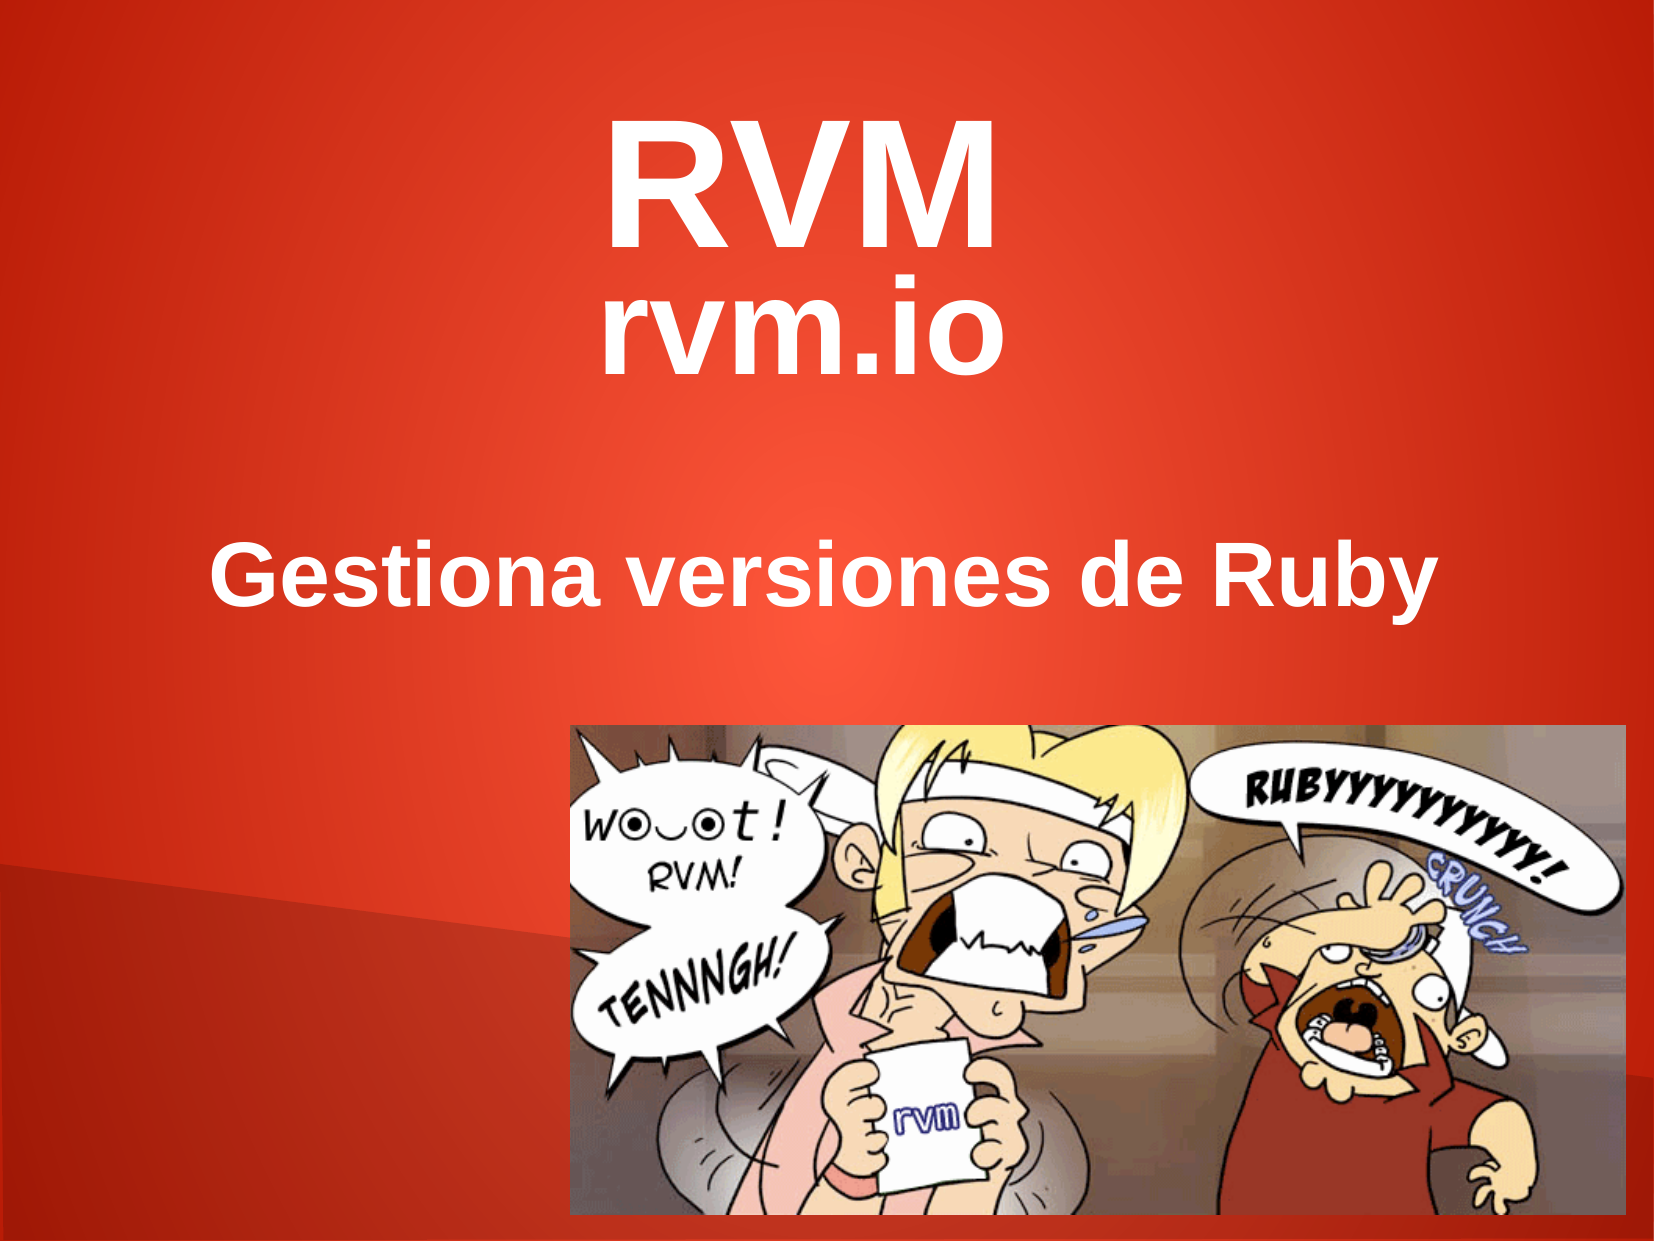

RVM
# rvm.io
Gestiona versiones de Ruby